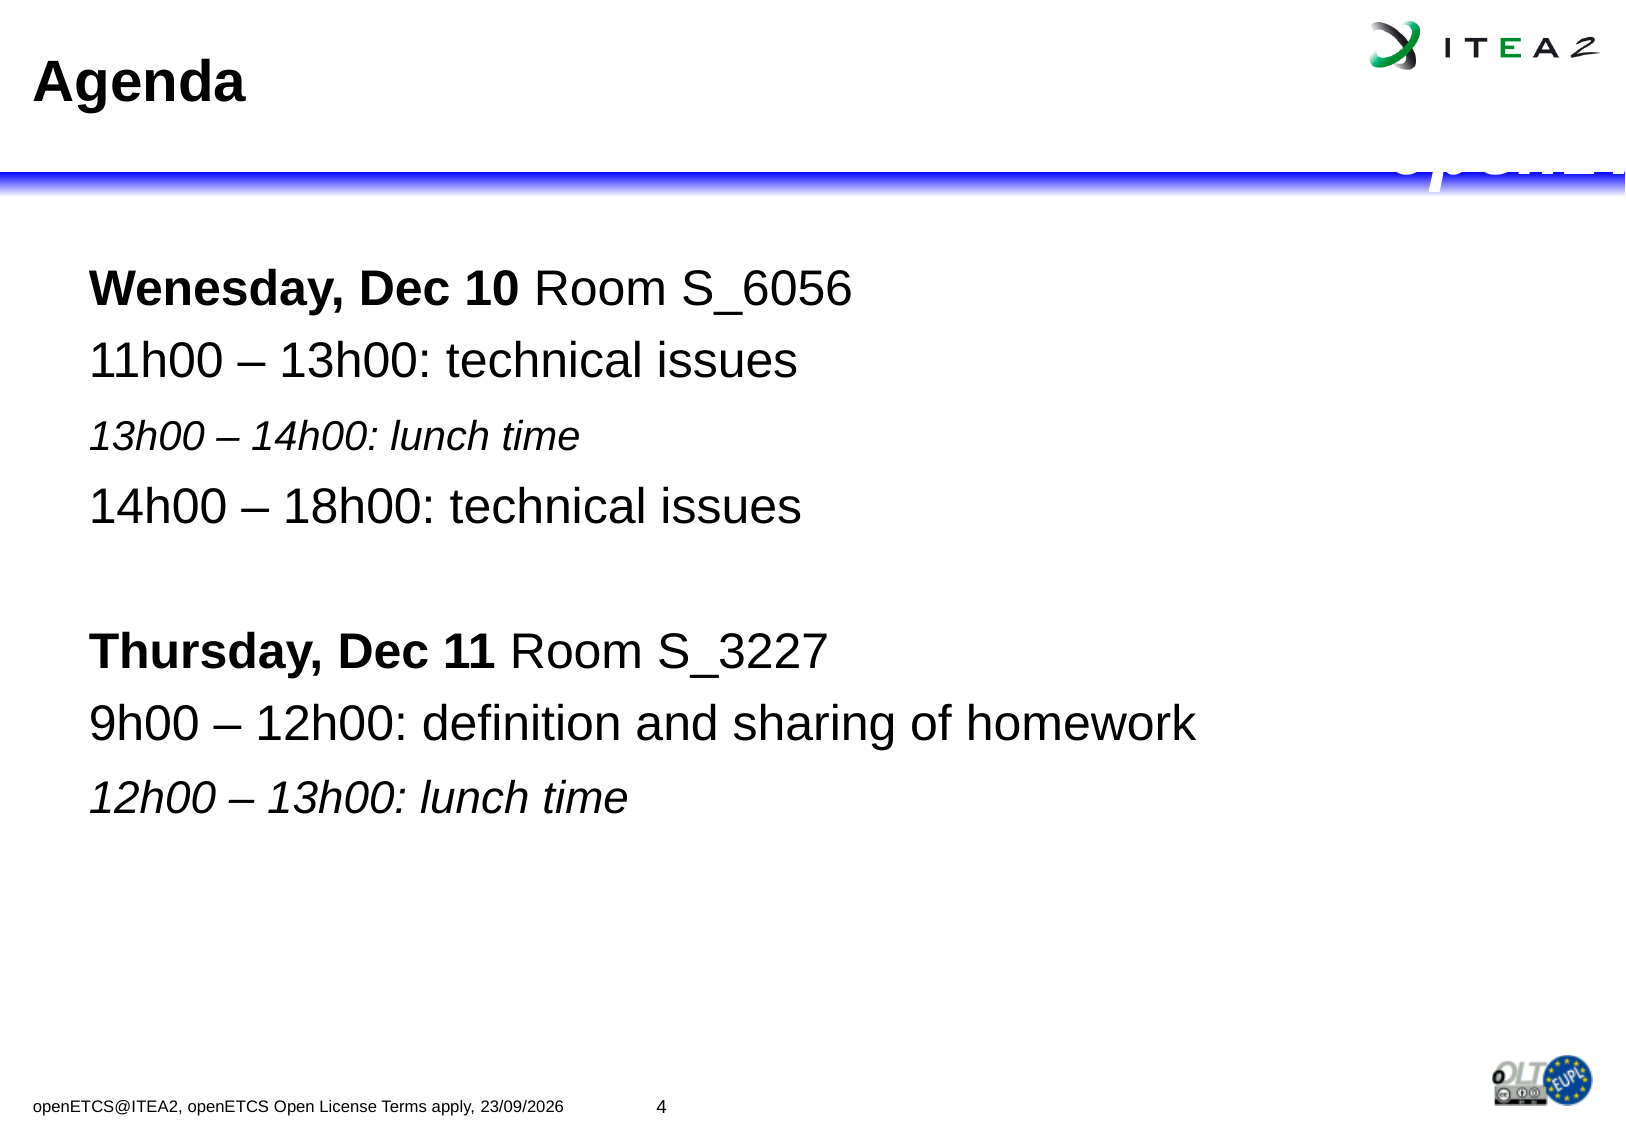

# Agenda
 Wenesday, Dec 10 Room S_6056
 11h00 – 13h00: technical issues
 13h00 – 14h00: lunch time
 14h00 – 18h00: technical issues
 Thursday, Dec 11 Room S_3227
 9h00 – 12h00: definition and sharing of homework
 12h00 – 13h00: lunch time
openETCS@ITEA2, openETCS Open License Terms apply,